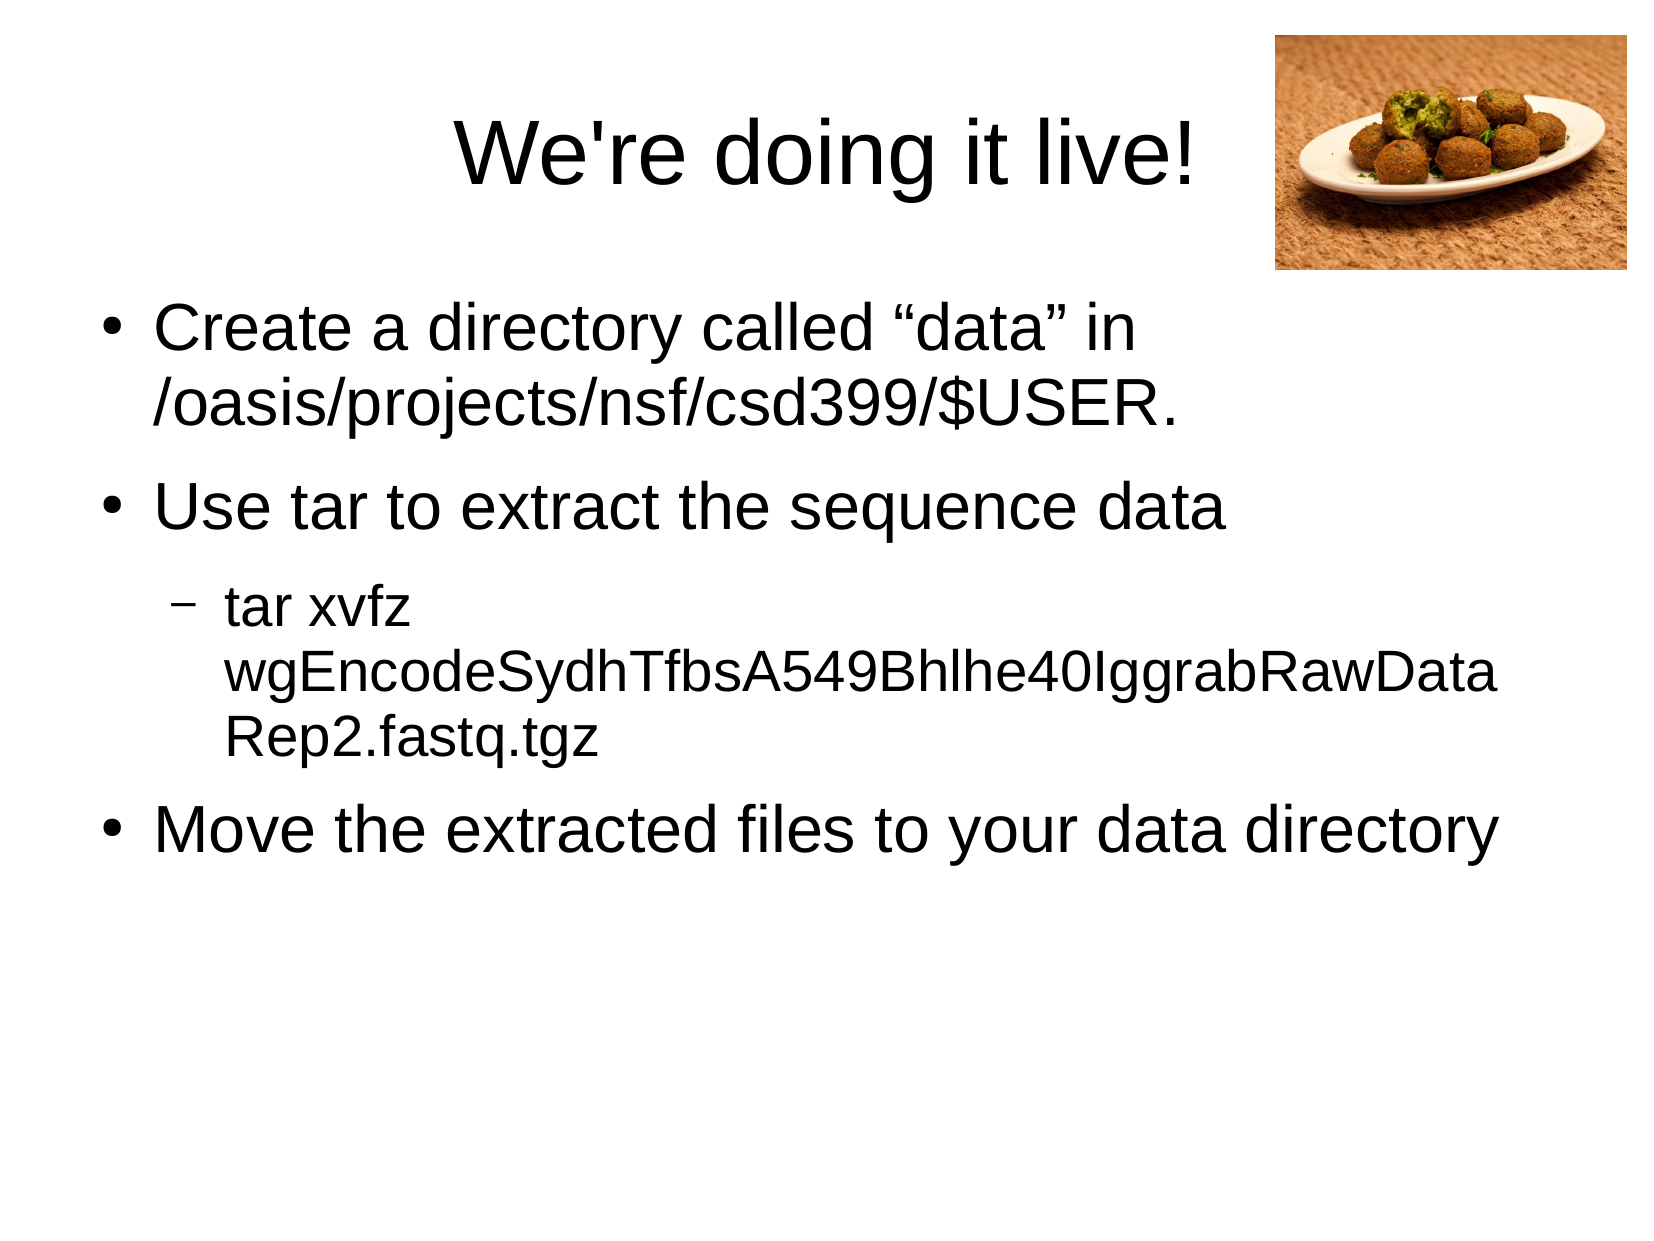

# We're doing it live!
Create a directory called “data” in /oasis/projects/nsf/csd399/$USER.
Use tar to extract the sequence data
tar xvfz wgEncodeSydhTfbsA549Bhlhe40IggrabRawDataRep2.fastq.tgz
Move the extracted files to your data directory